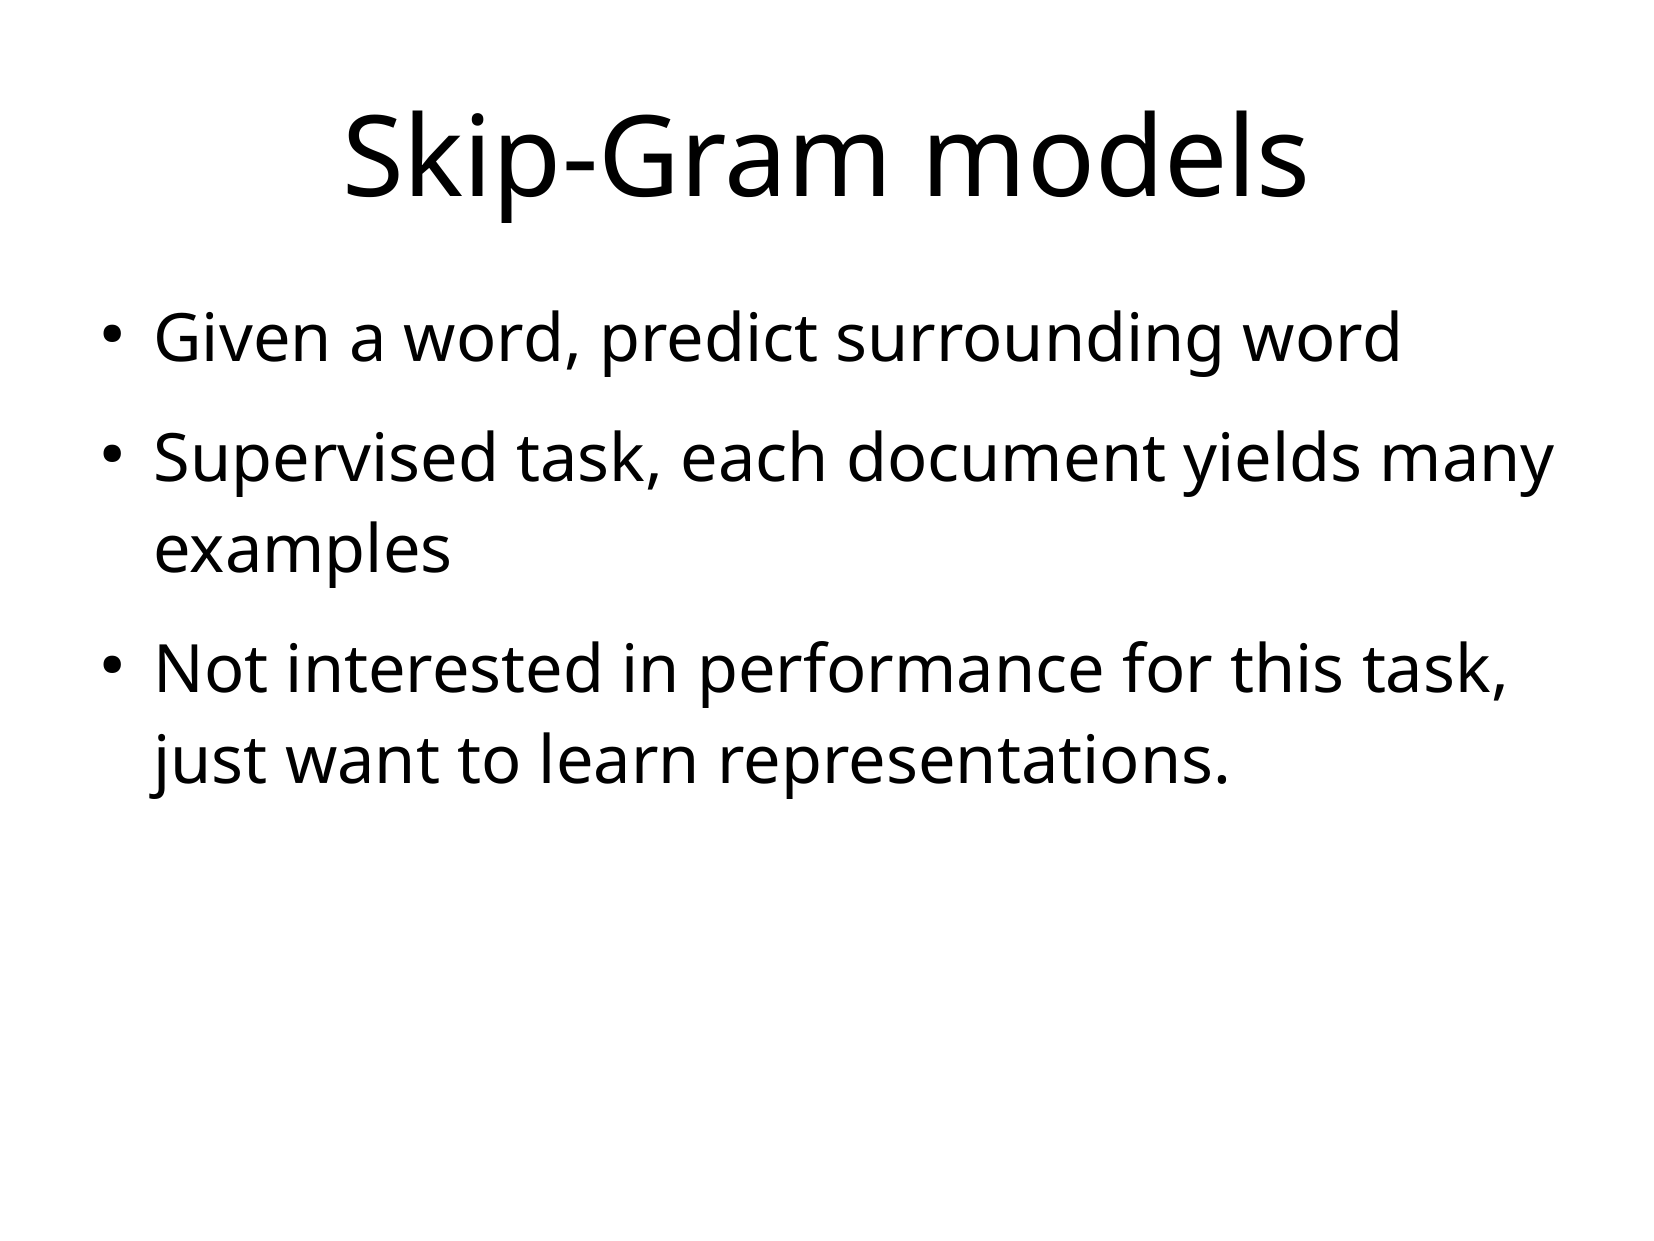

# Skip-Gram models
Given a word, predict surrounding word
Supervised task, each document yields many examples
Not interested in performance for this task, just want to learn representations.